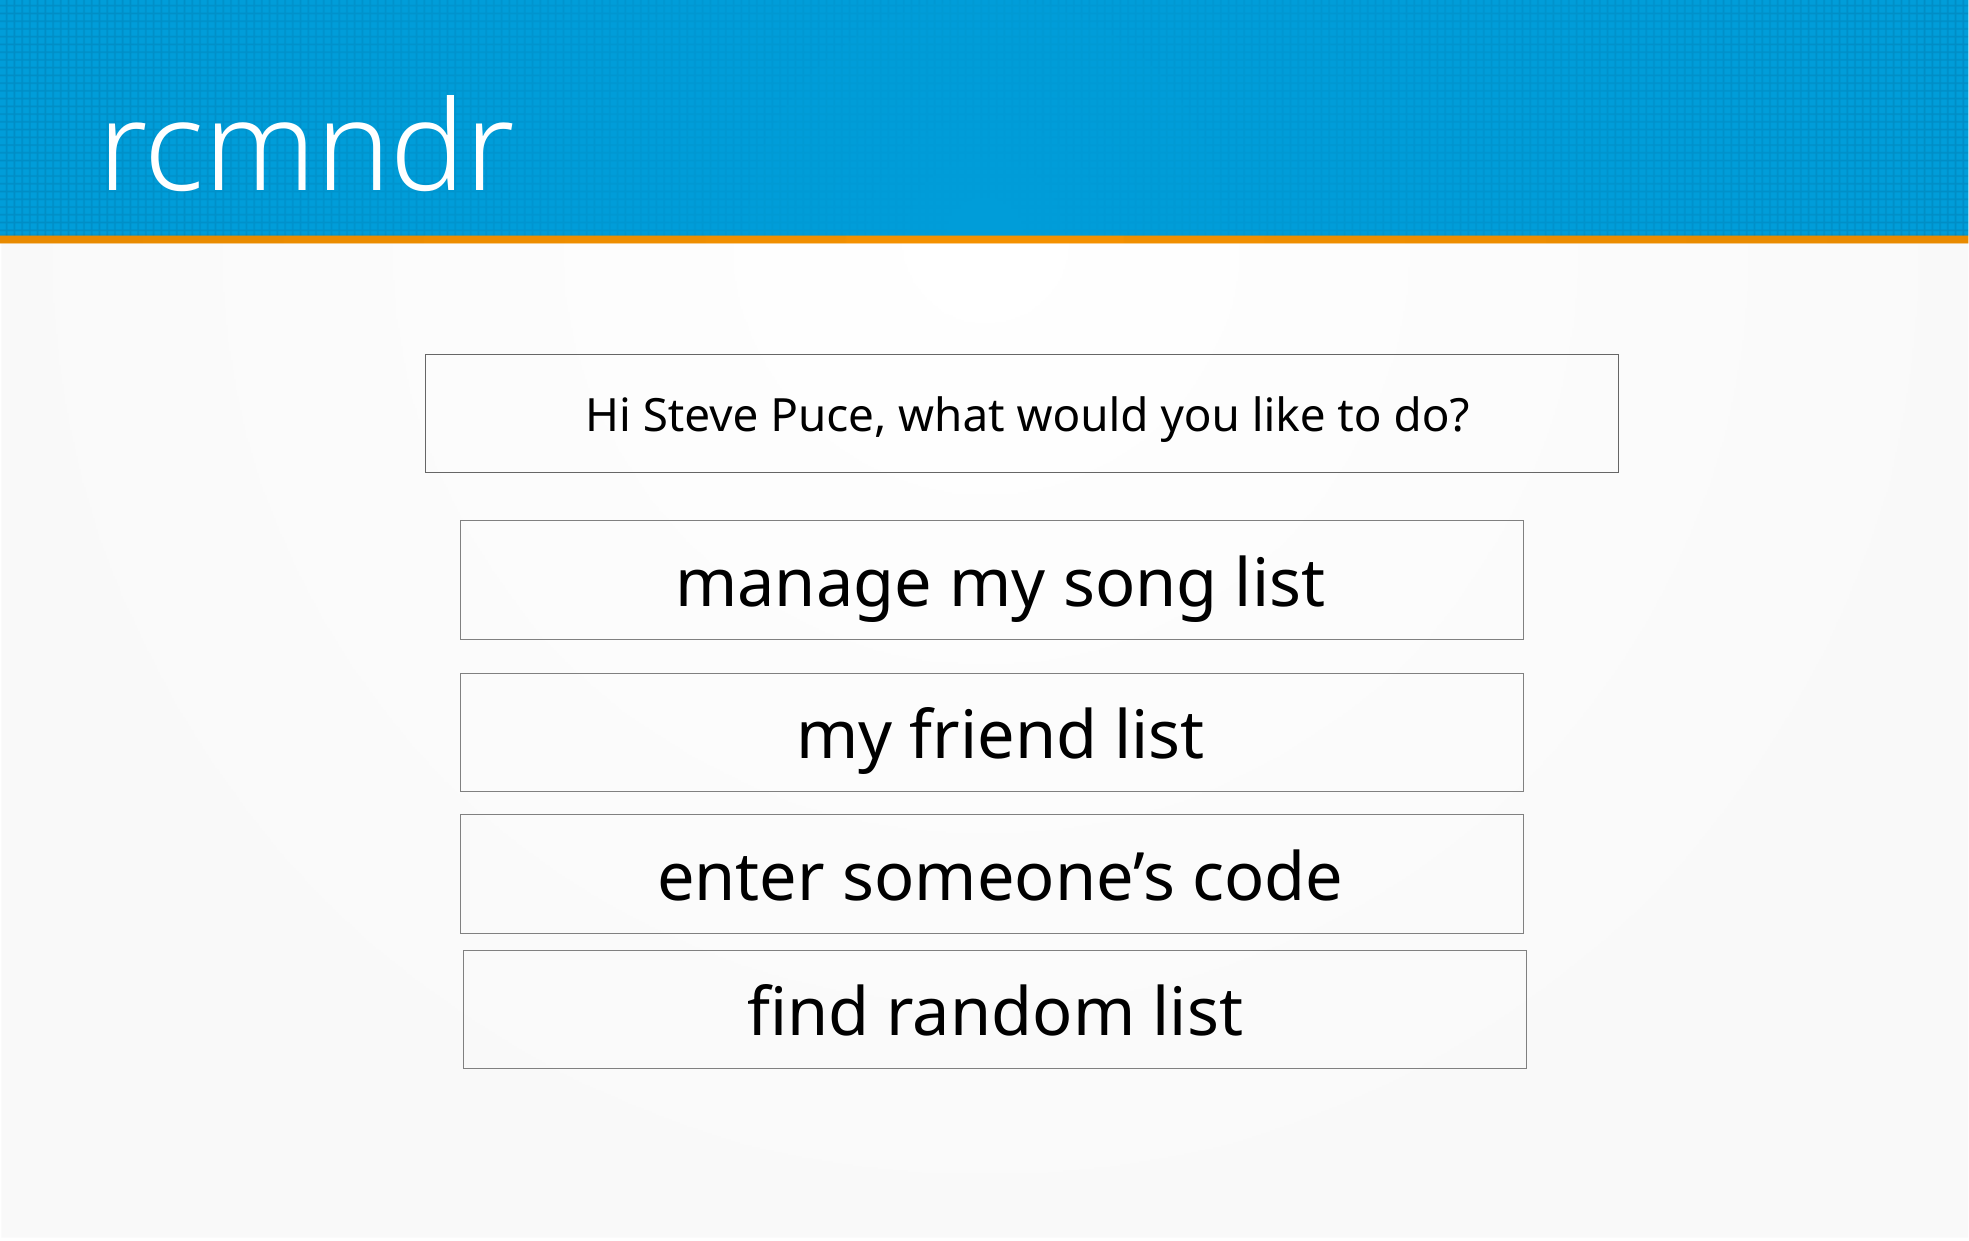

# rcmndr
 Hi Steve Puce, what would you like to do?
 manage my song list
 my friend list
 enter someone’s code
find random list